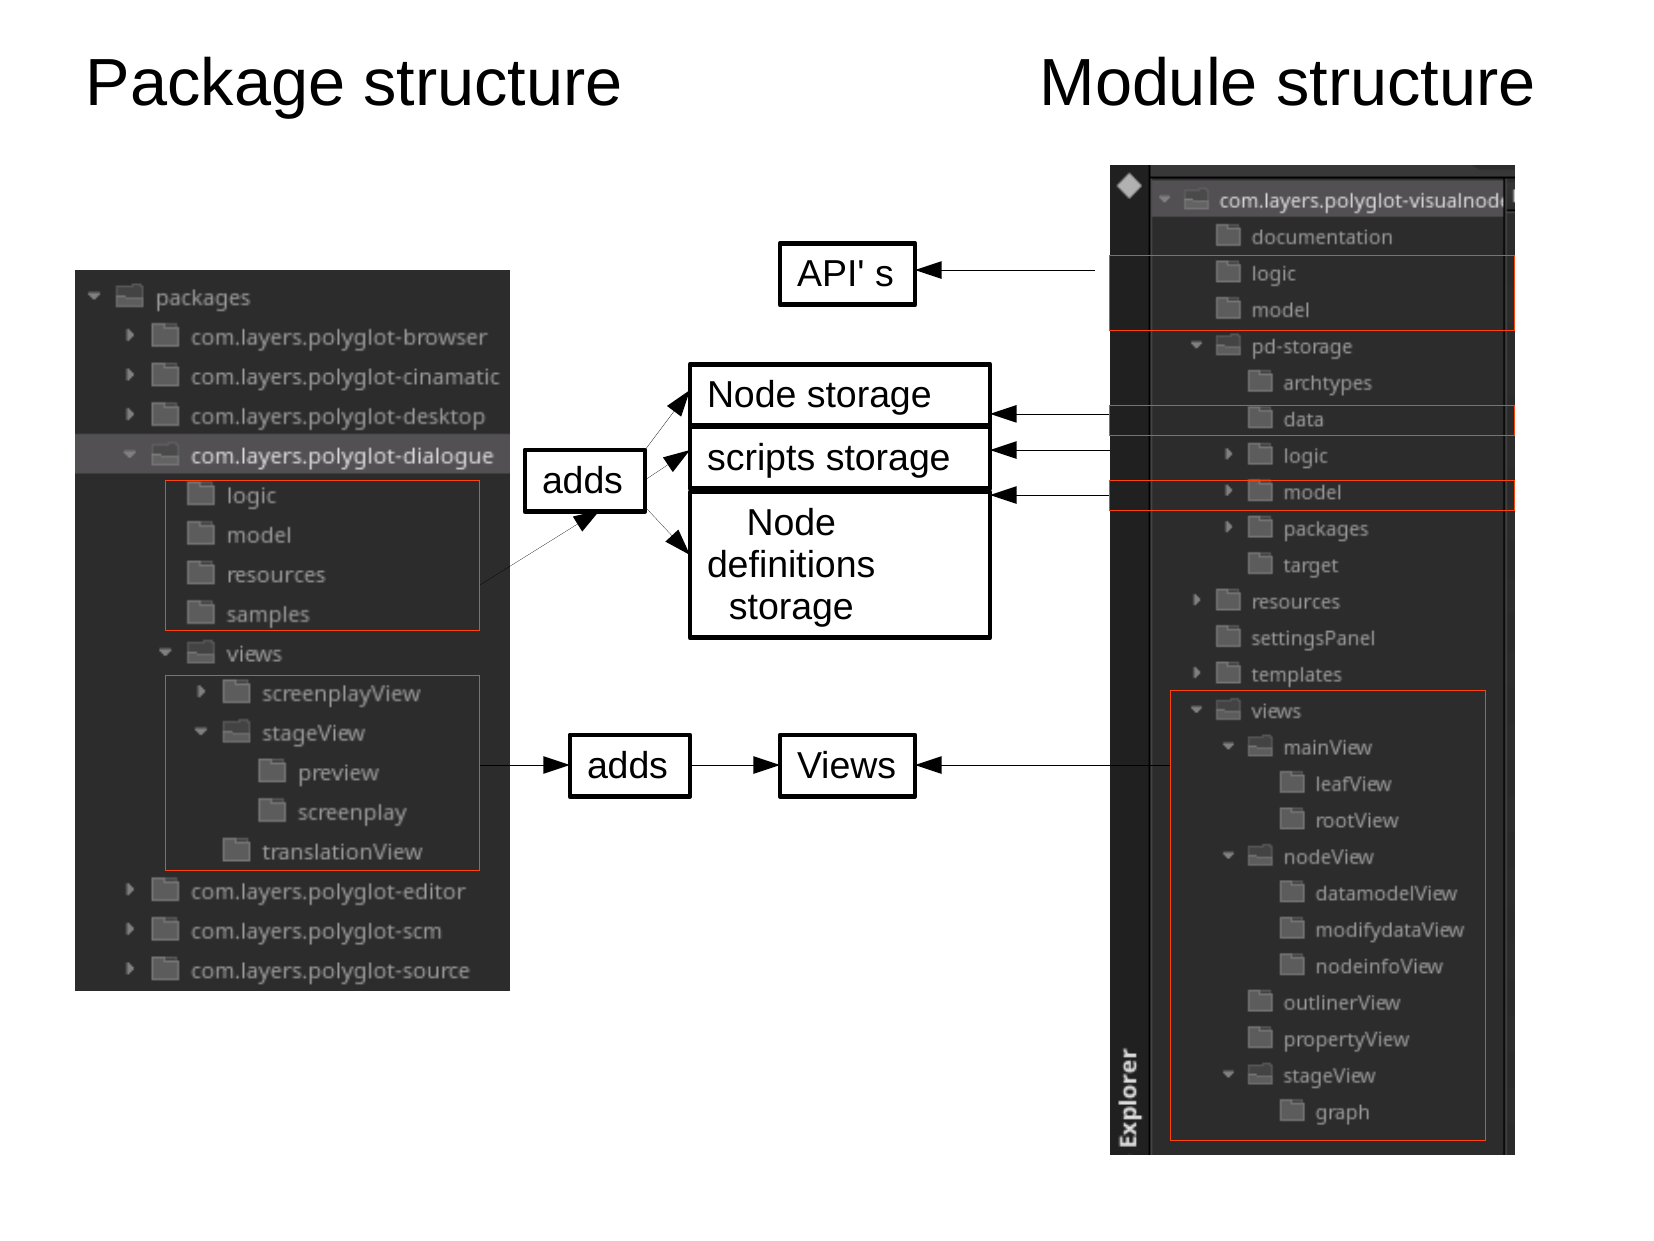

Package structure
# Module structure
API' s
Node storage
scripts storage
adds
Node definitions storage
adds
Views